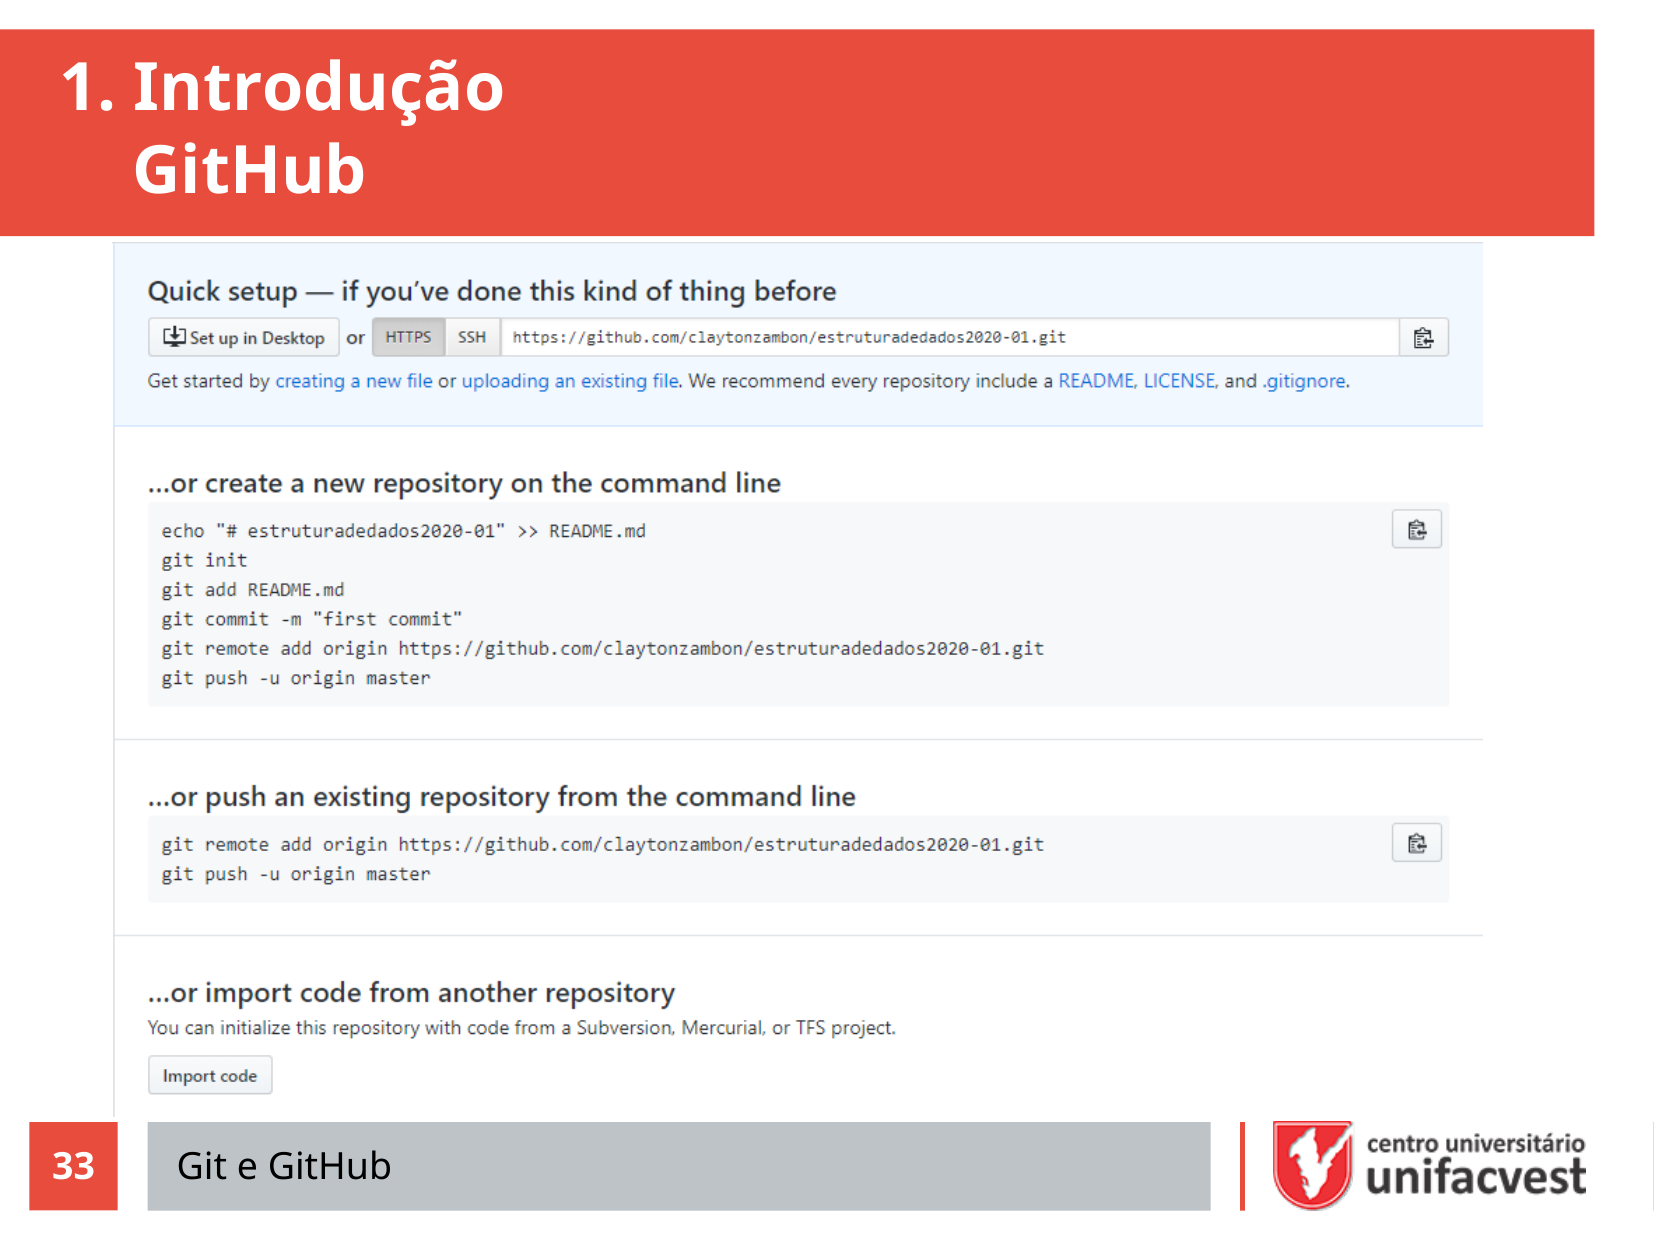

# 1. Introdução GitHub
33
Git e GitHub